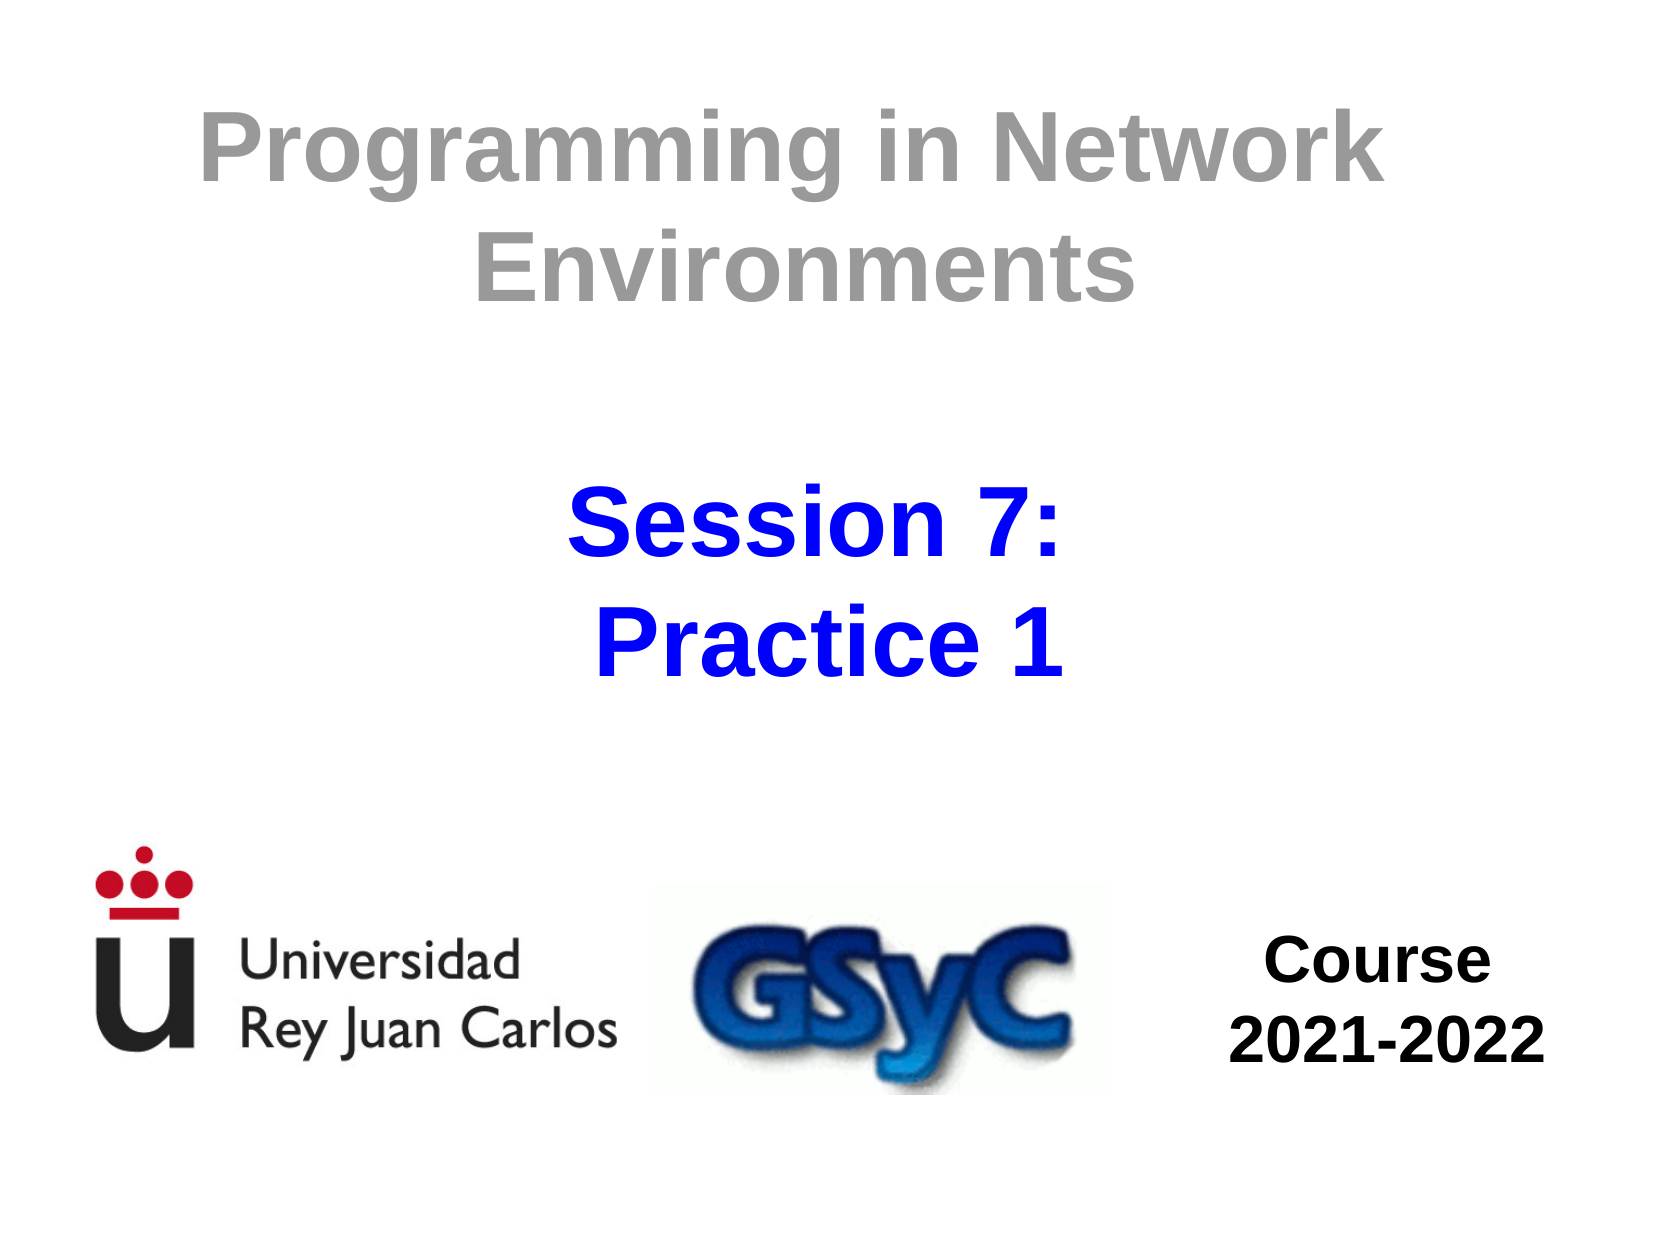

# Programming in Network Environments
Session 7:
Practice 1
Course
2021-2022